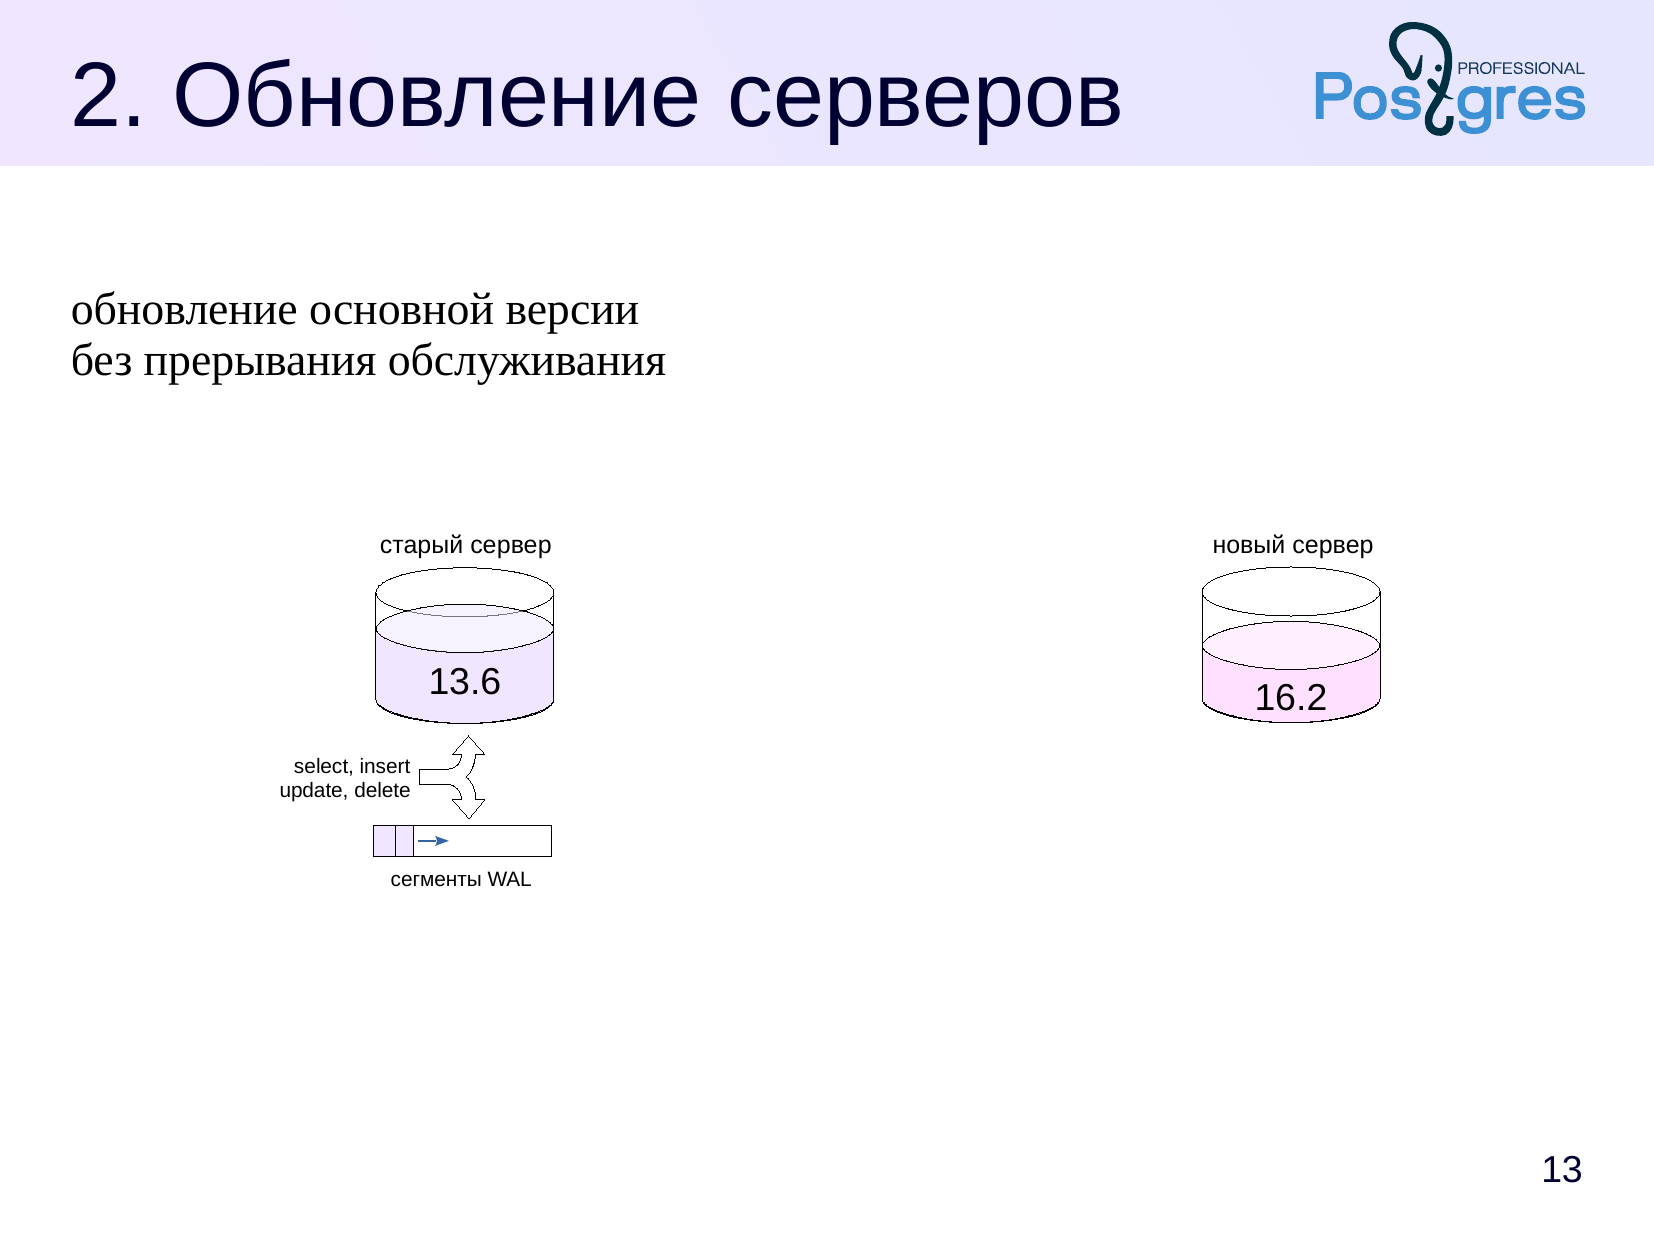

# 2. Обновление серверов
обновление основной версии
без прерывания обслуживания
старый сервер
новый сервер
13.6
16.2
select, insert
update, delete
сегменты WAL